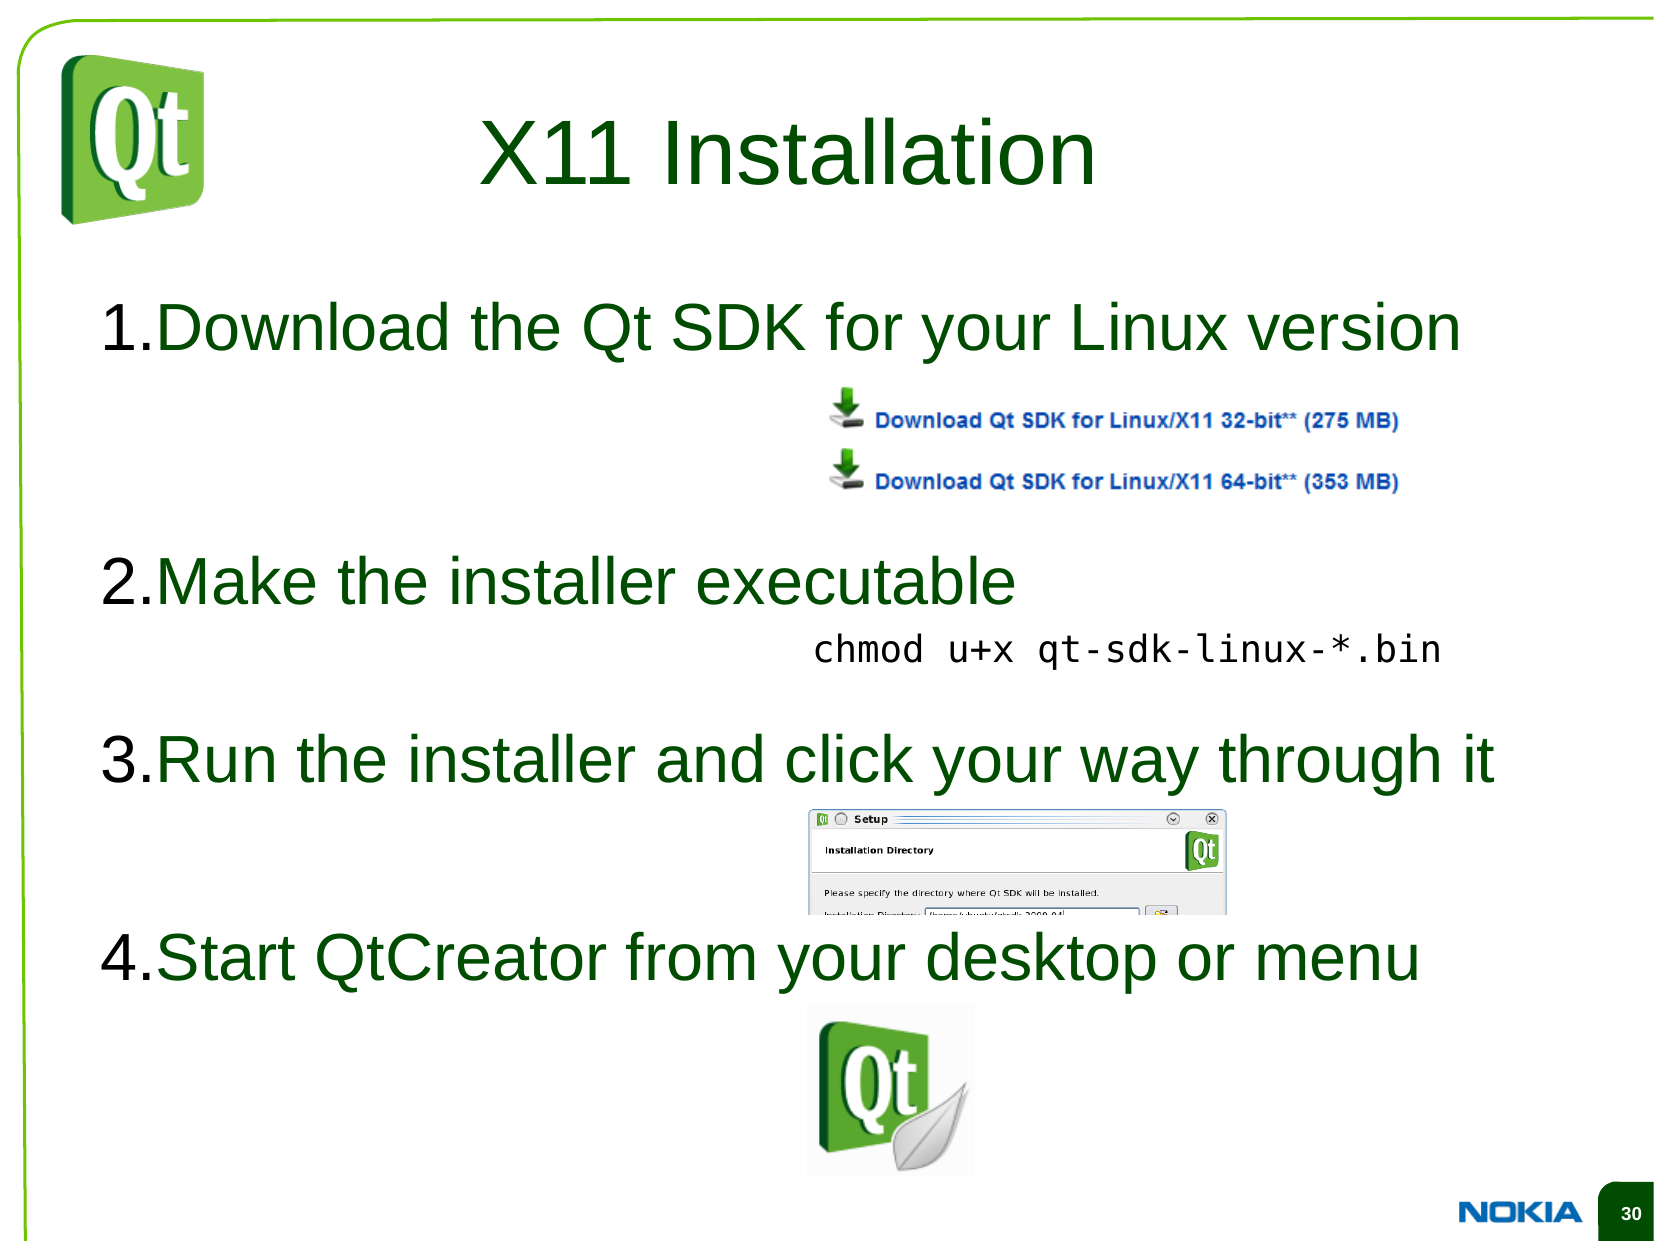

# X11 Installation
Download the Qt SDK for your Linux version
Make the installer executable
Run the installer and click your way through it
Start QtCreator from your desktop or menu
chmod u+x qt-sdk-linux-*.bin